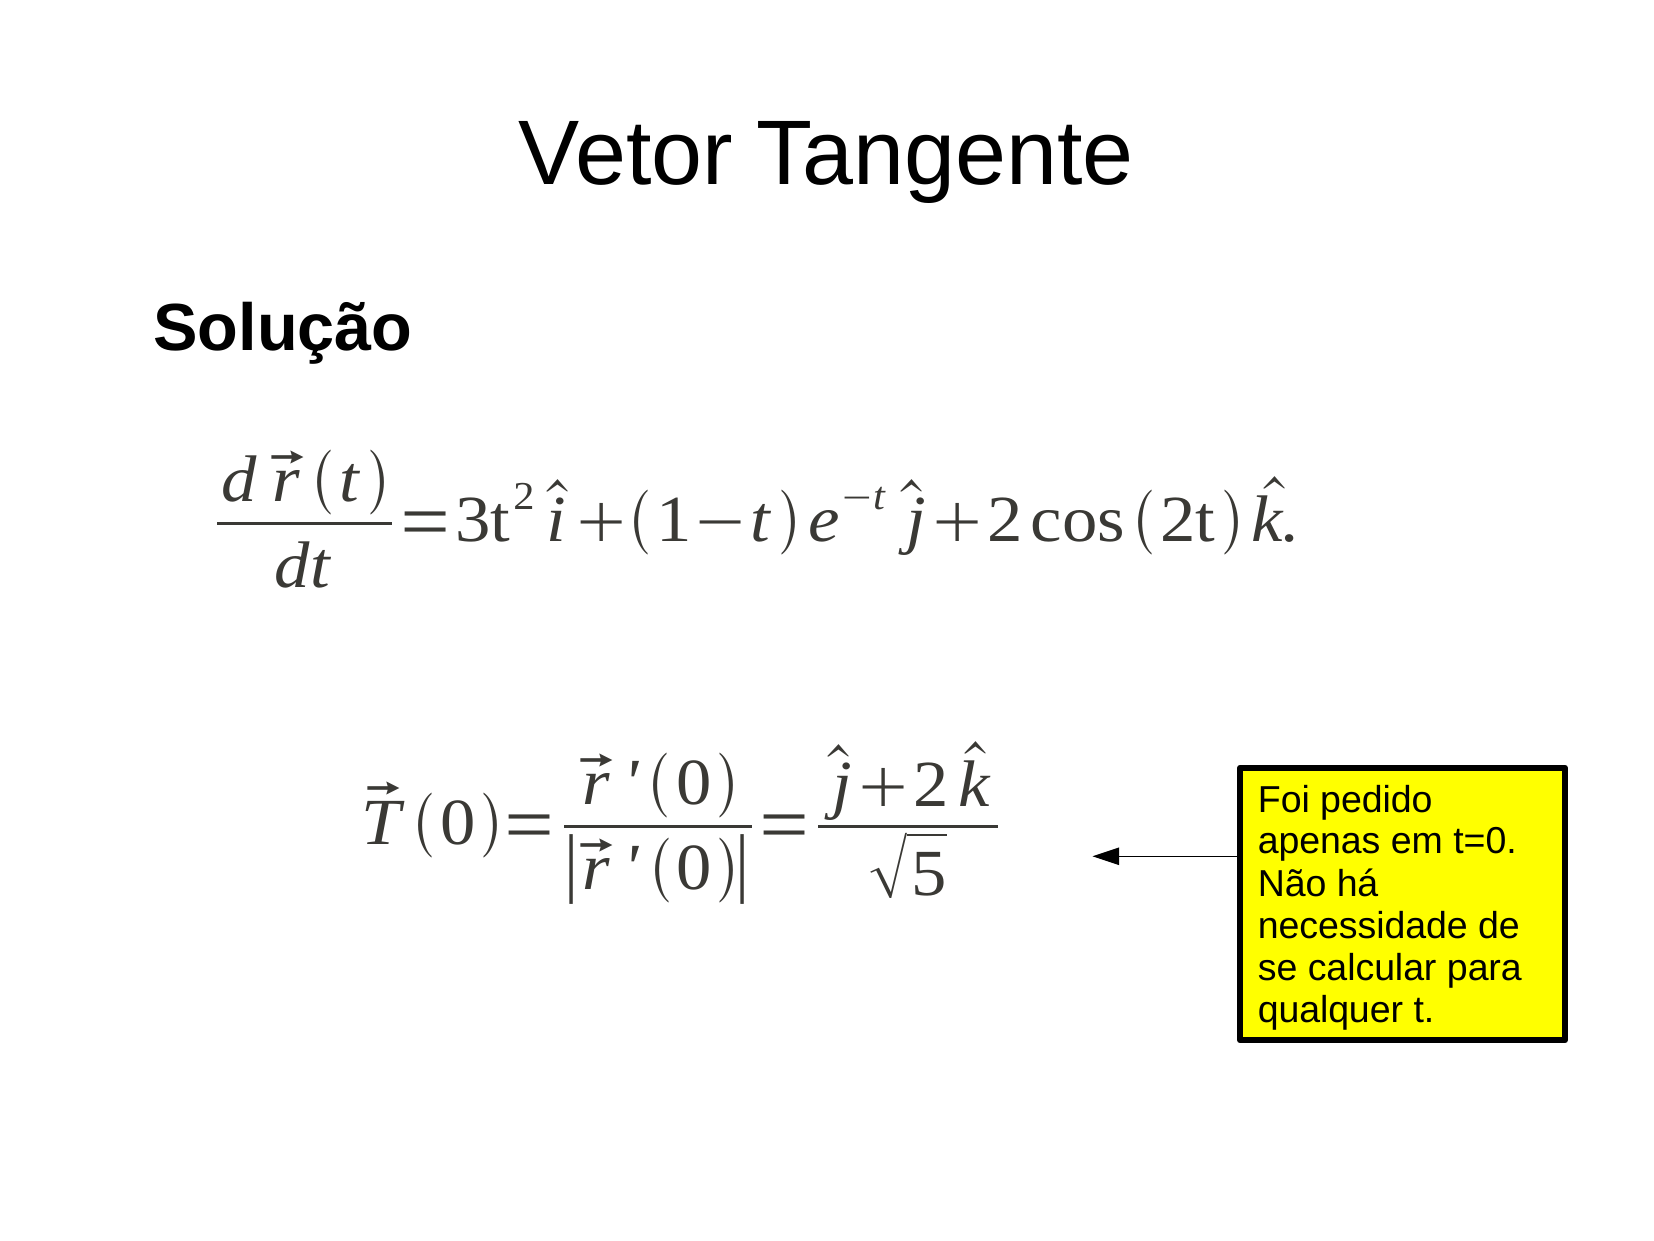

# Vetor Tangente
Solução
Foi pedido apenas em t=0. Não há necessidade de se calcular para qualquer t.